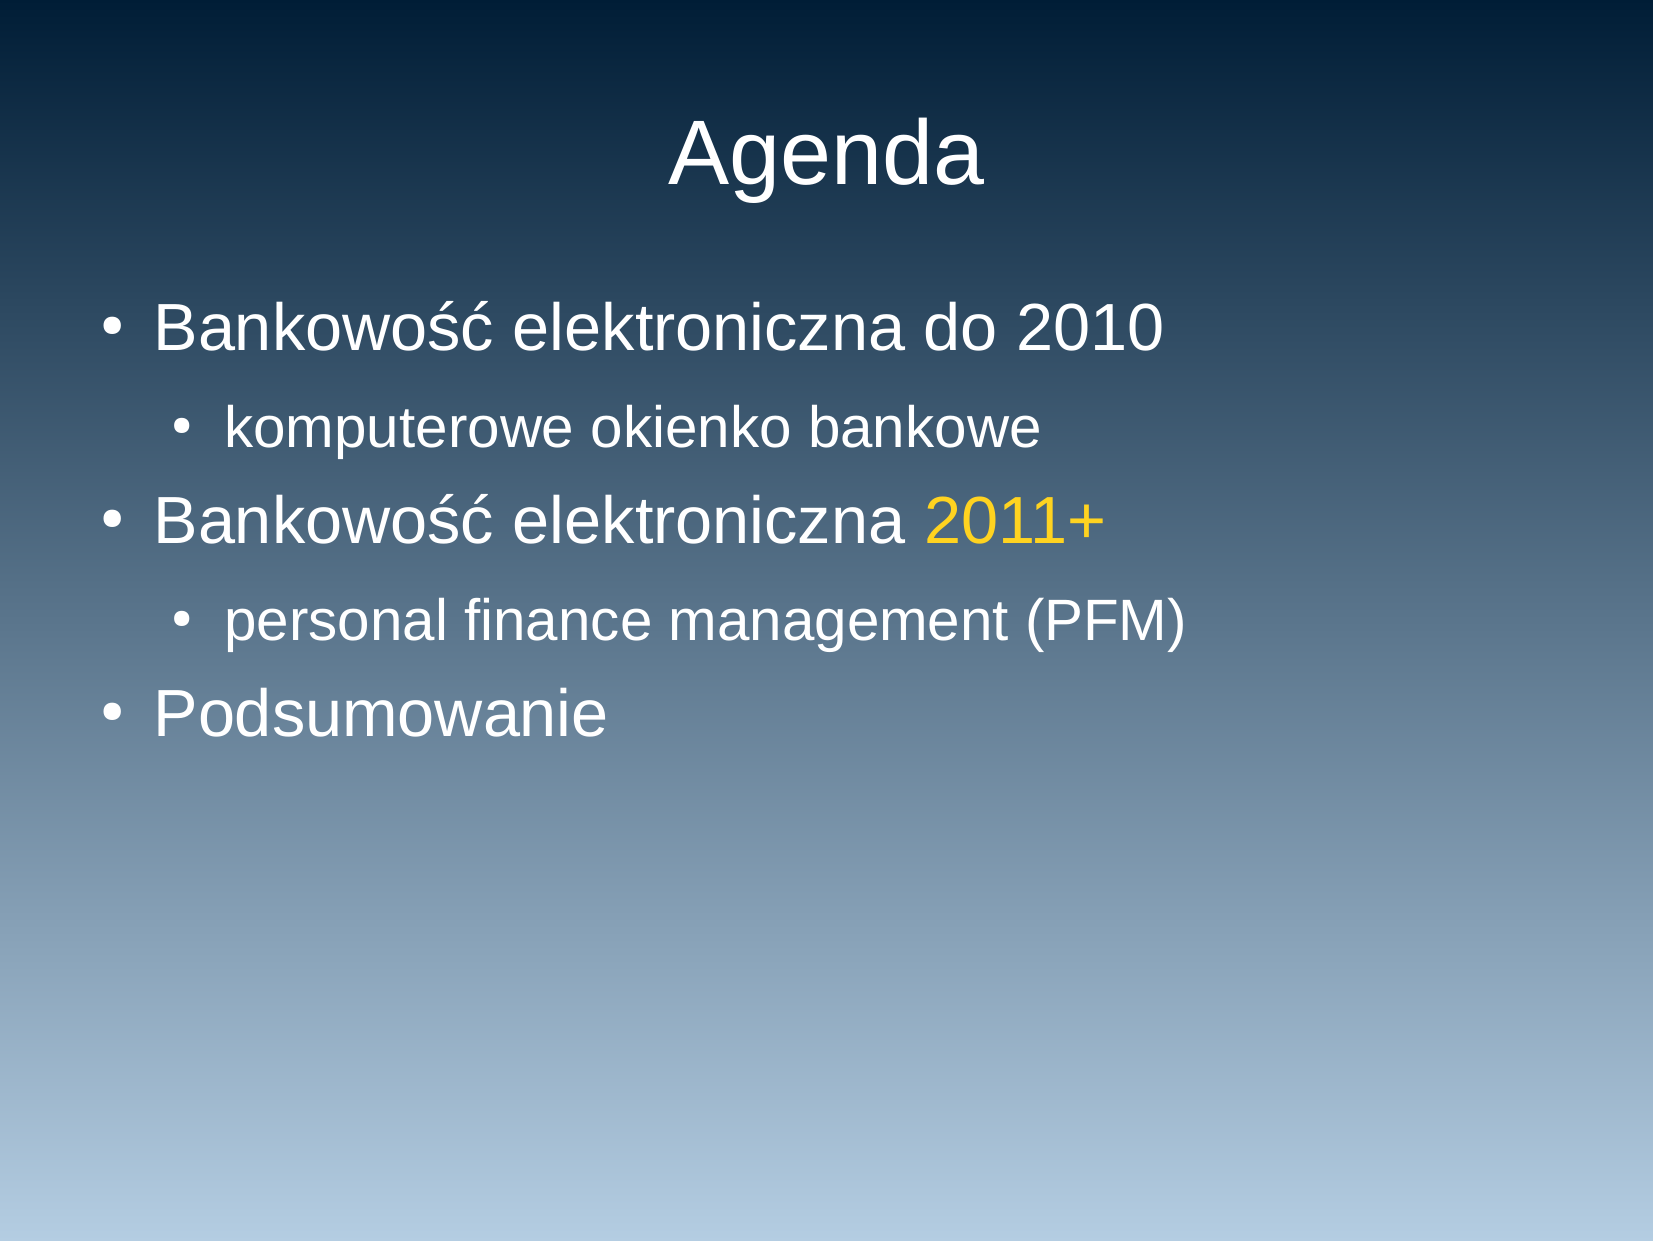

# Agenda
Bankowość elektroniczna do 2010
komputerowe okienko bankowe
Bankowość elektroniczna 2011+
personal finance management (PFM)
Podsumowanie